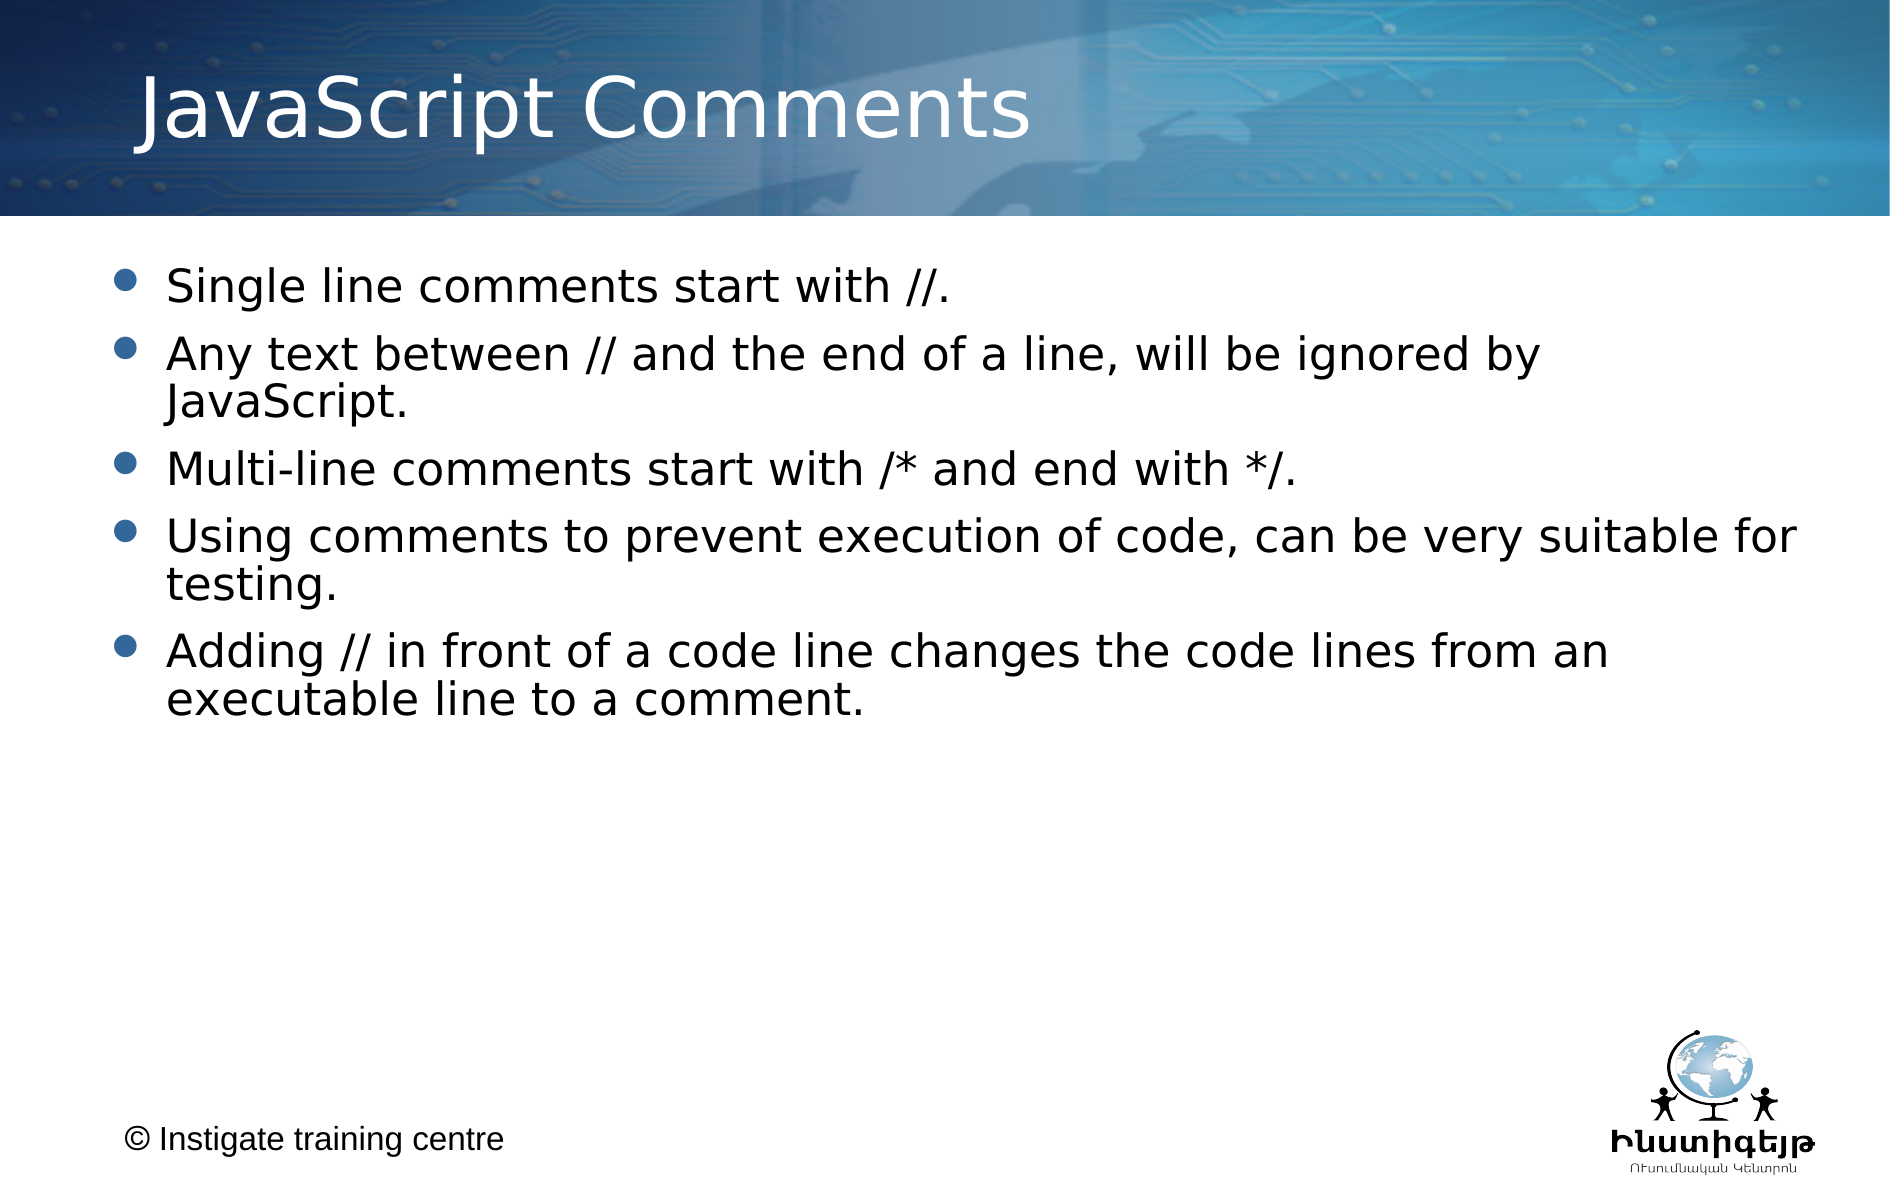

JavaScript Comments
# Single line comments start with //.
Any text between // and the end of a line, will be ignored by JavaScript.
Multi-line comments start with /* and end with */.
Using comments to prevent execution of code, can be very suitable for testing.
Adding // in front of a code line changes the code lines from an executable line to a comment.